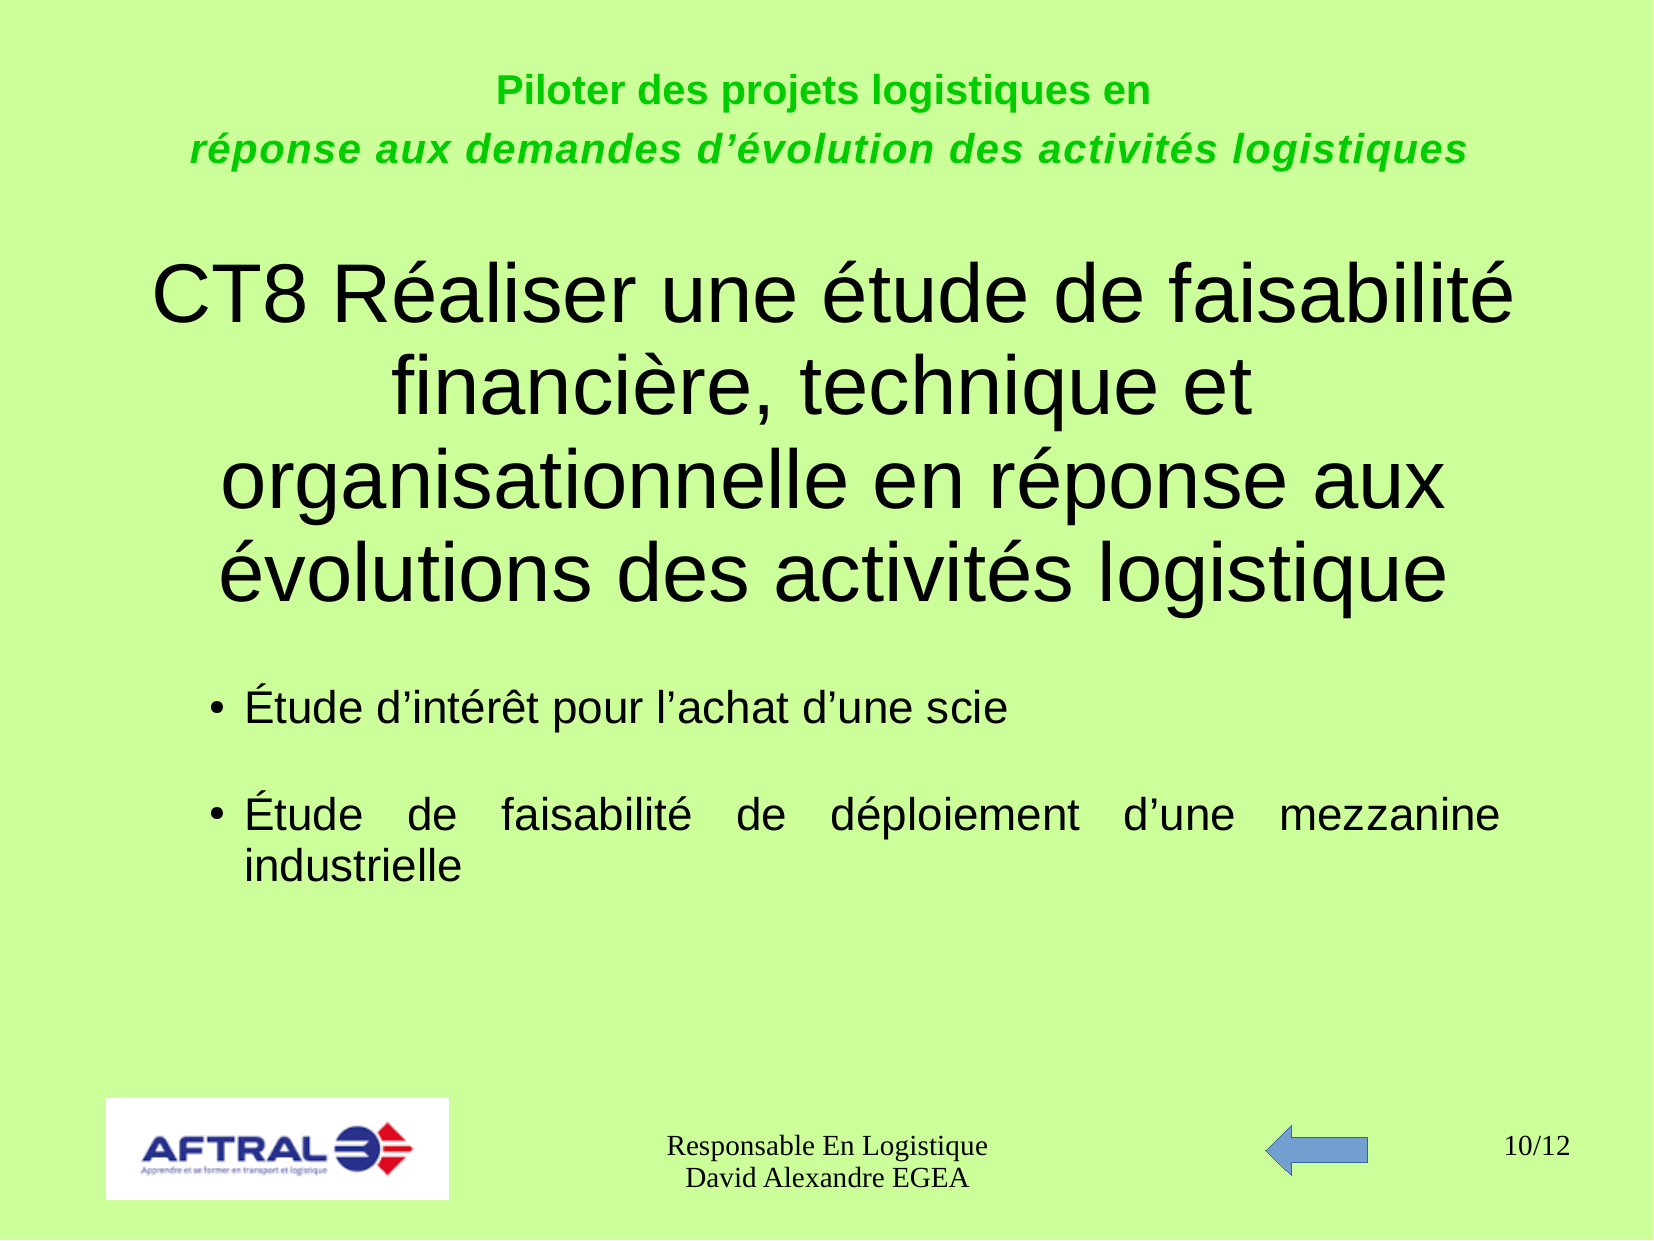

Piloter des projets logistiques en
réponse aux demandes d’évolution des activités logistiques
CT8 Réaliser une étude de faisabilité financière, technique et organisationnelle en réponse aux évolutions des activités logistique
Étude d’intérêt pour l’achat d’une scie
Étude de faisabilité de déploiement d’une mezzanine industrielle
Responsable En Logistique EGEA
10